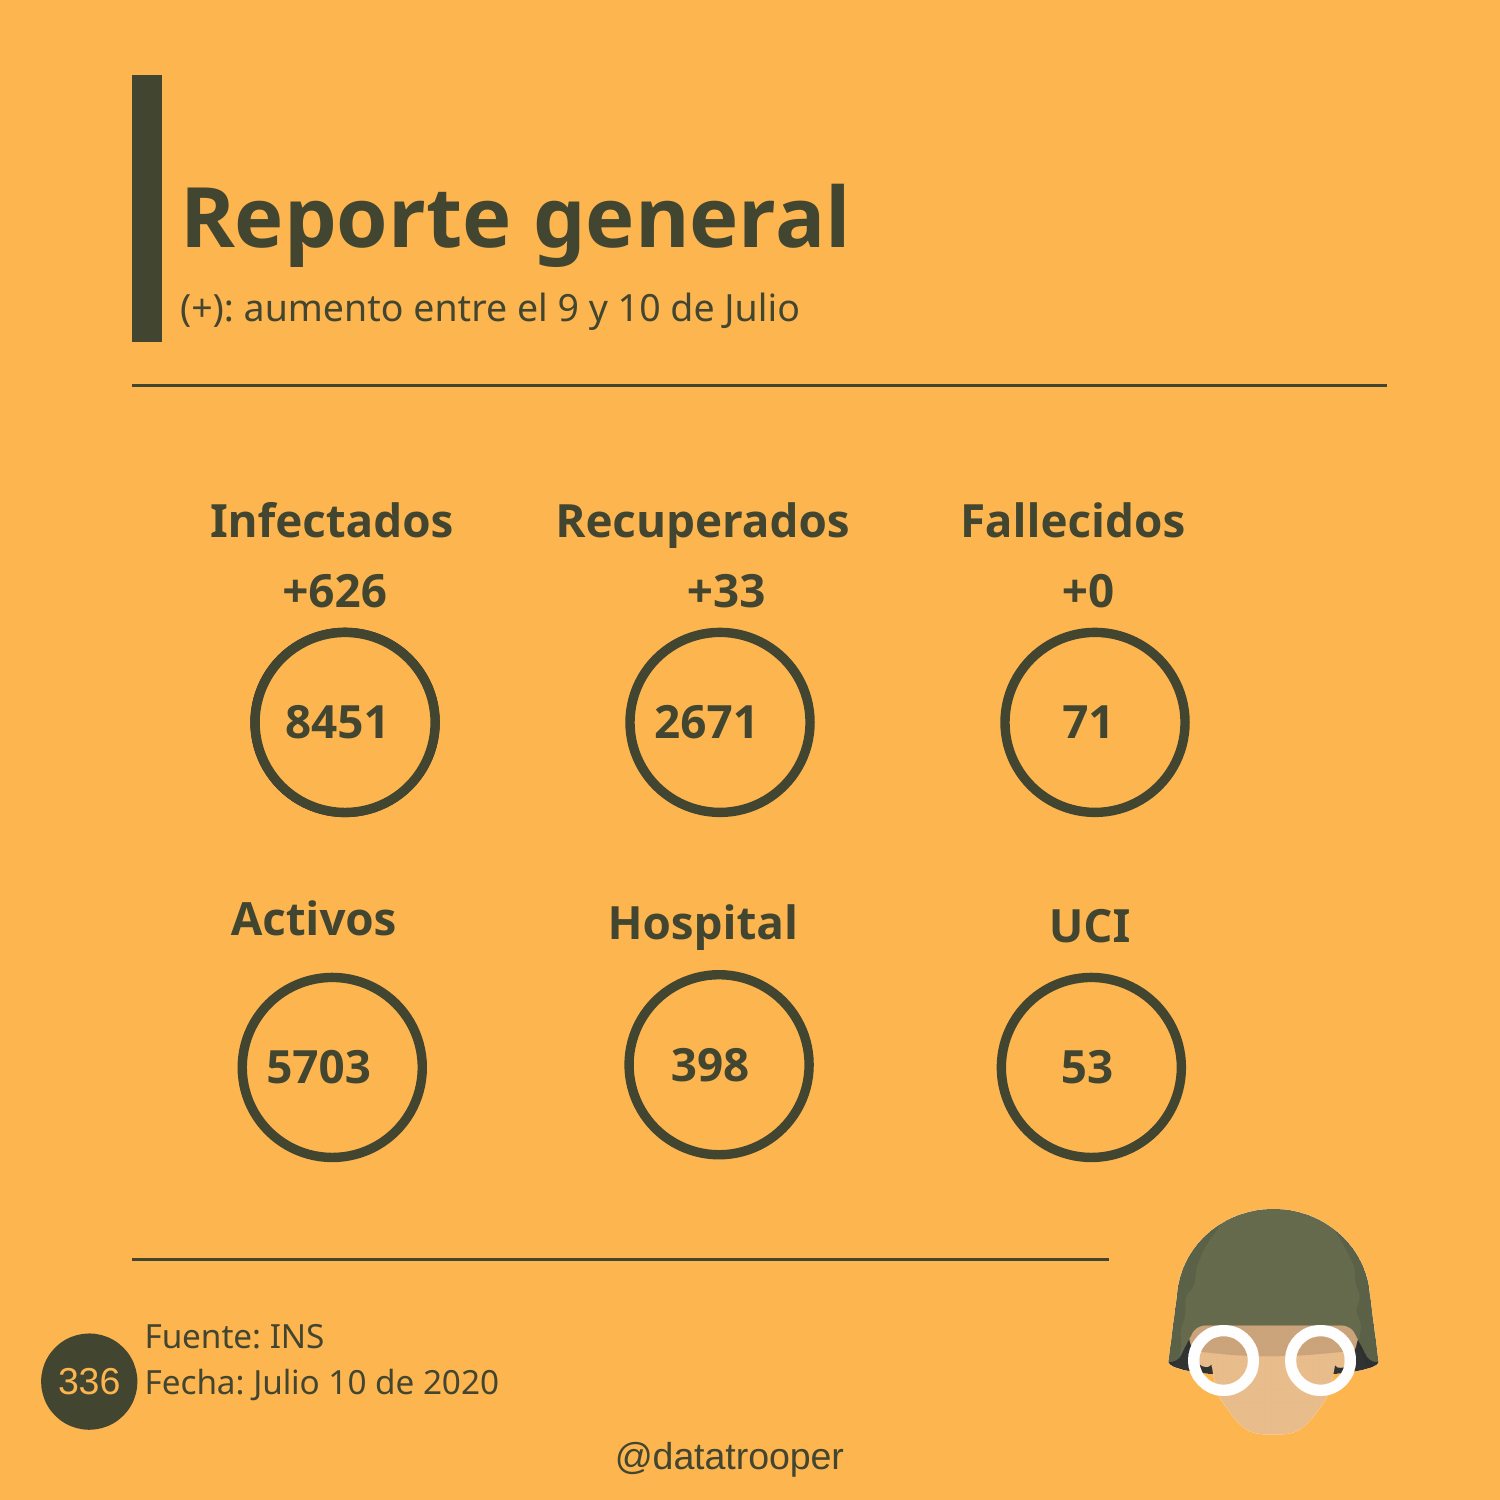

Reporte general
(+): aumento entre el 9 y 10 de Julio
Recuperados
# Infectados
Fallecidos
+626
+33
+0
71
616
2671
8451
Activos
Hospital
UCI
398
53
5703